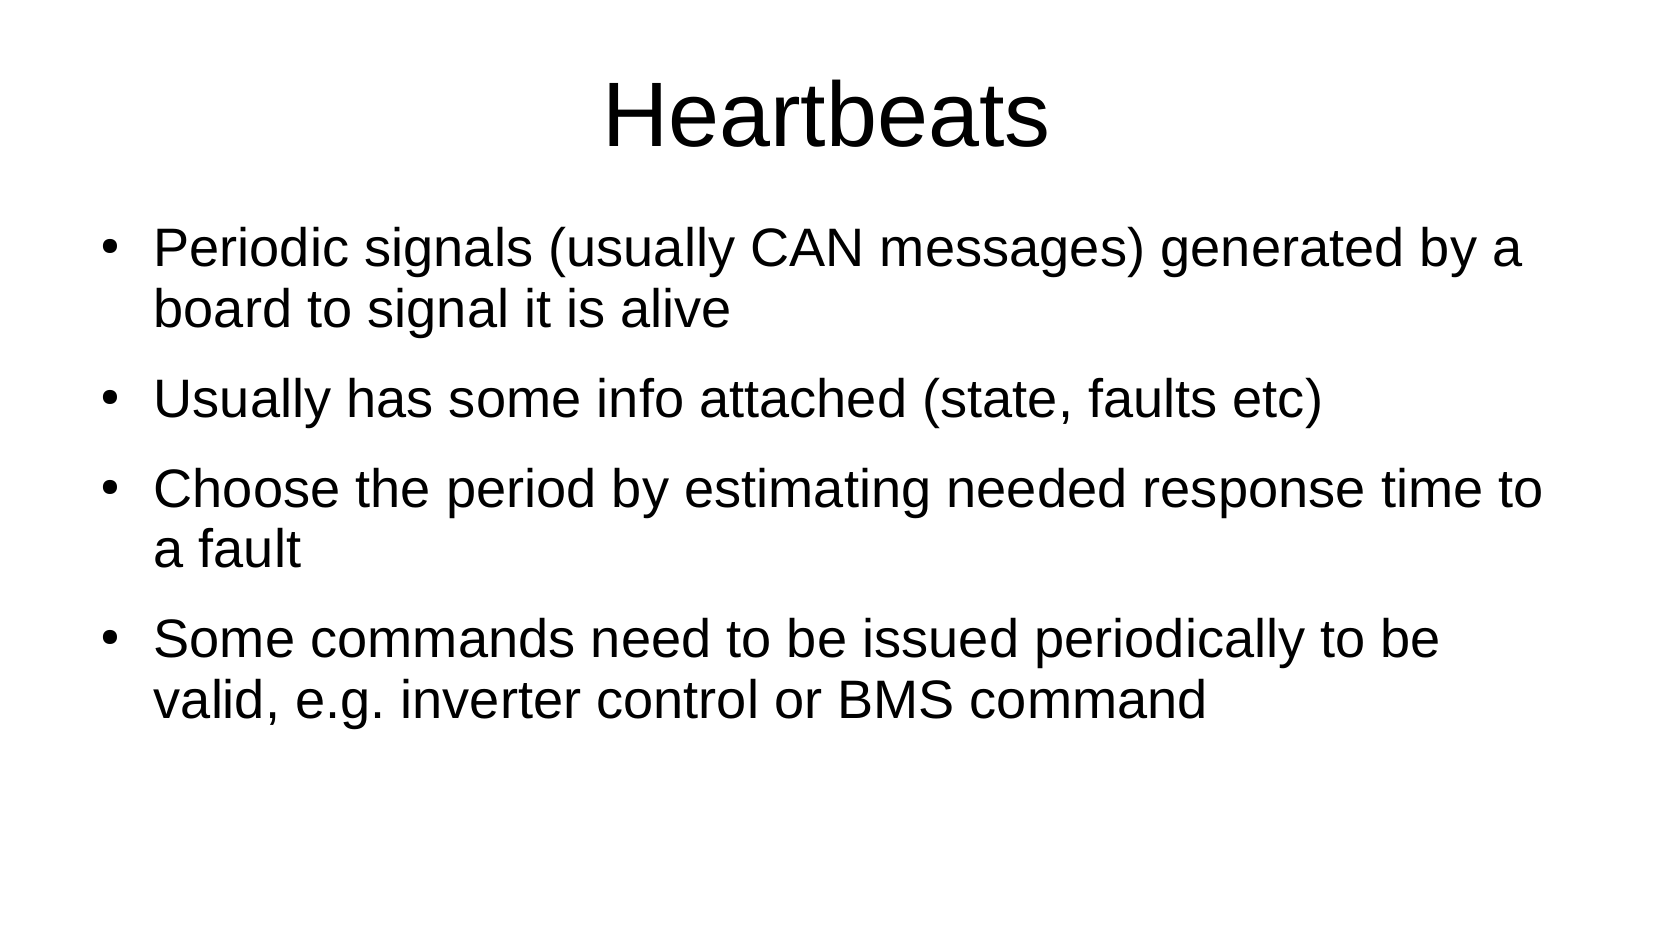

# Heartbeats
Periodic signals (usually CAN messages) generated by a board to signal it is alive
Usually has some info attached (state, faults etc)
Choose the period by estimating needed response time to a fault
Some commands need to be issued periodically to be valid, e.g. inverter control or BMS command